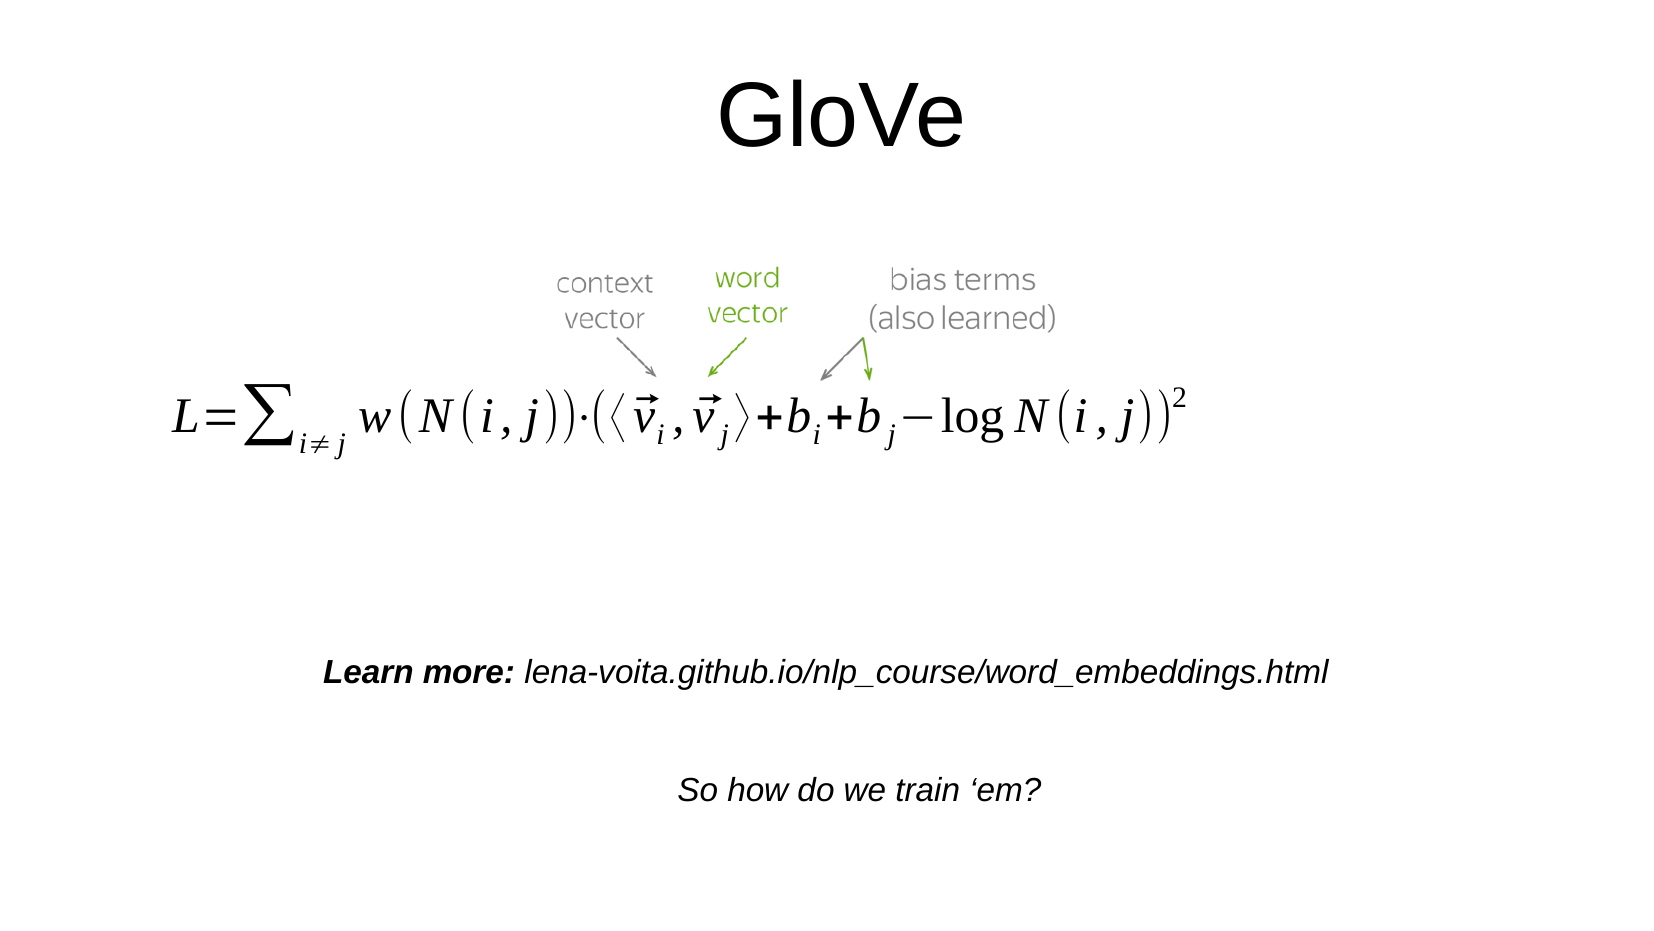

# GloVe
Learn more: lena-voita.github.io/nlp_course/word_embeddings.html
So how do we train ‘em?